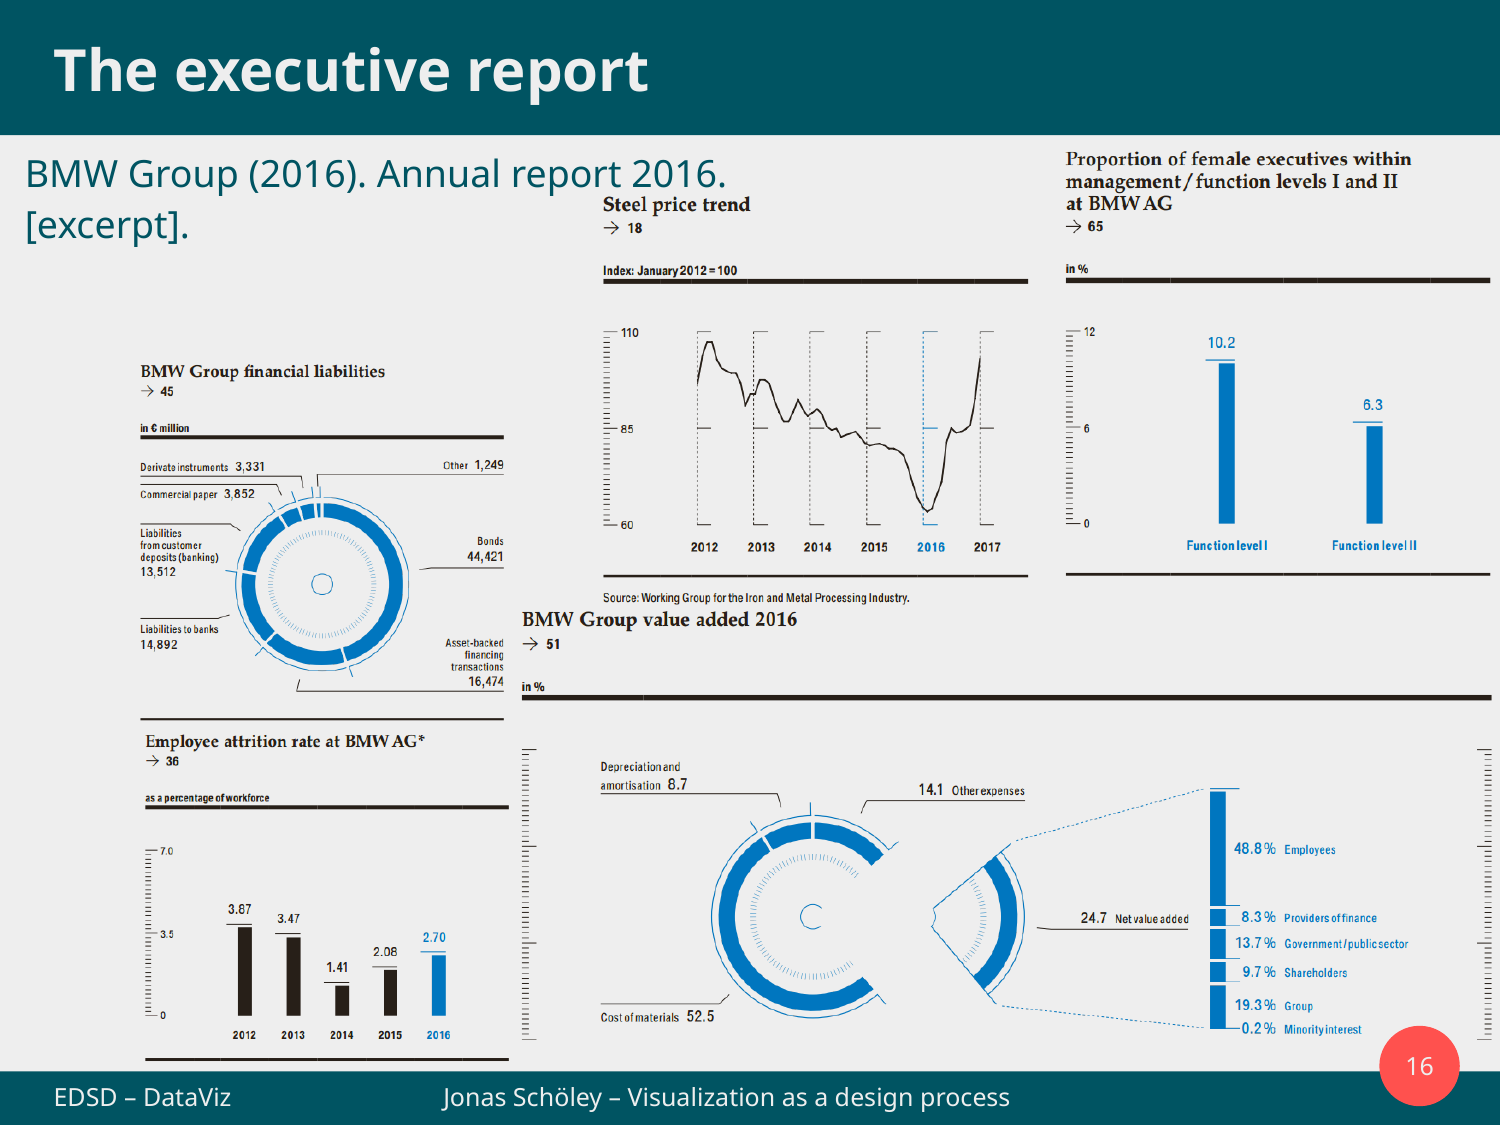

# The executive report
BMW Group (2016). Annual report 2016.
[excerpt].
16
EDSD – DataViz
Jonas Schöley – Visualization as a design process